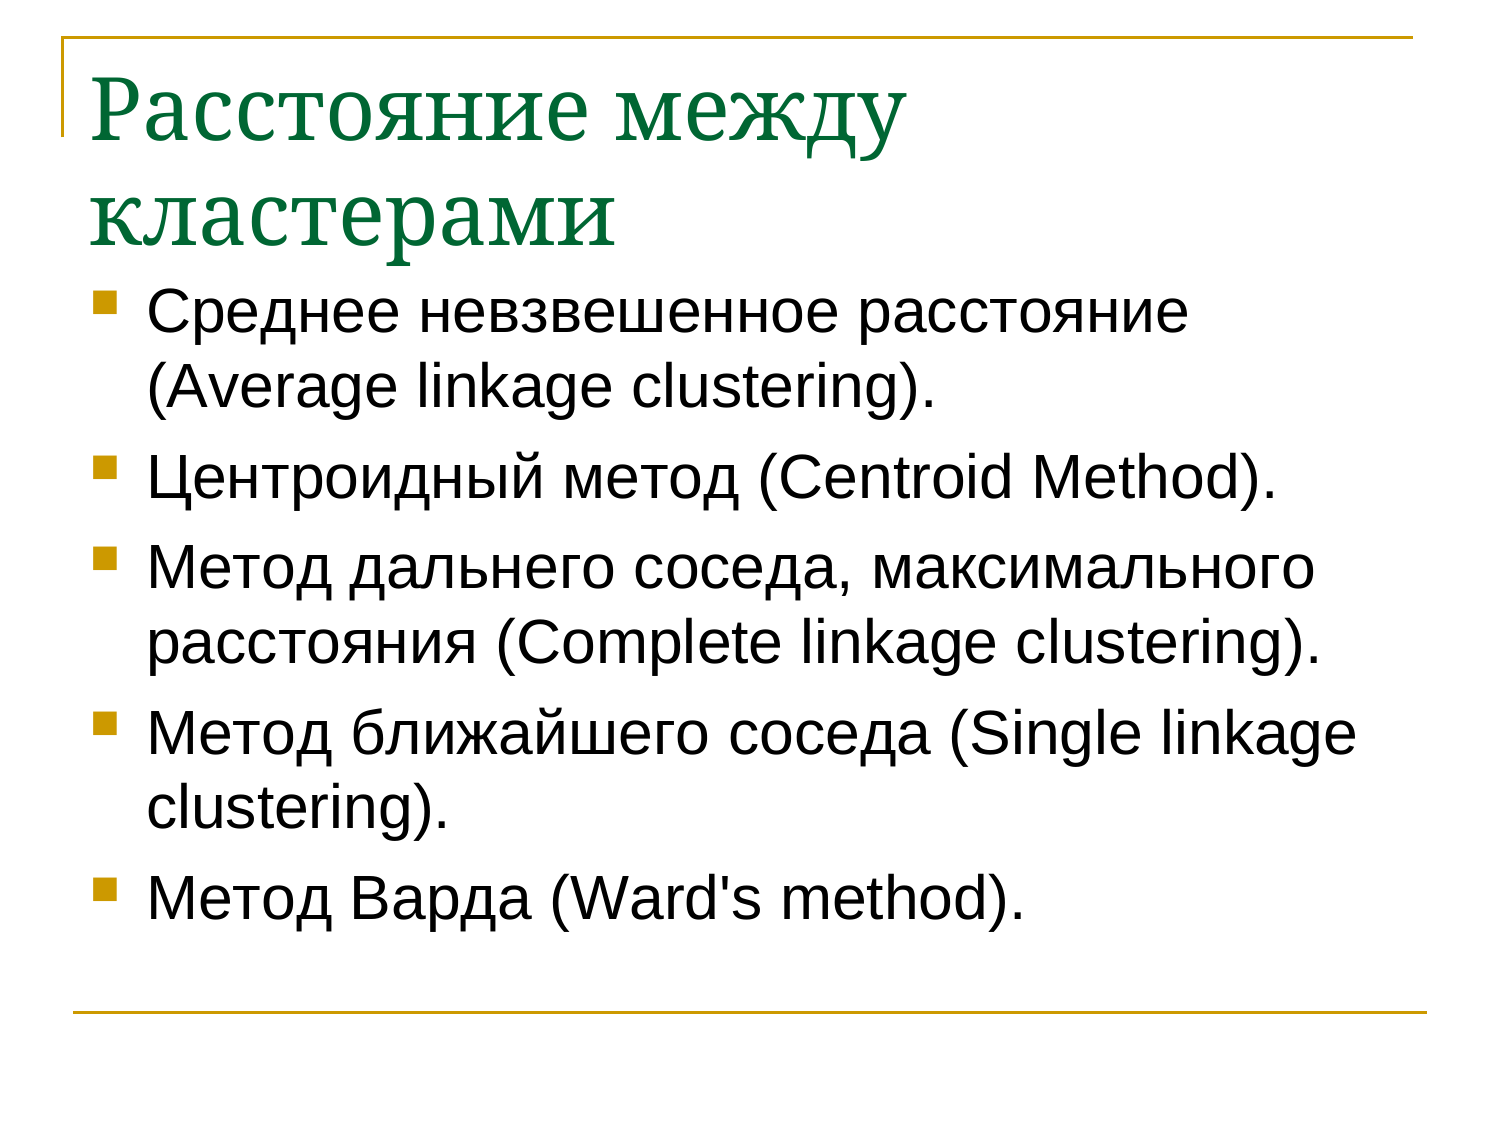

# Расстояние между кластерами
Среднее невзвешенное расстояние (Average linkage clustering).
Центроидный метод (Centroid Method).
Метод дальнего соседа, максимального расстояния (Complete linkage clustering).
Метод ближайшего соседа (Single linkage clustering).
Метод Варда (Ward's method).